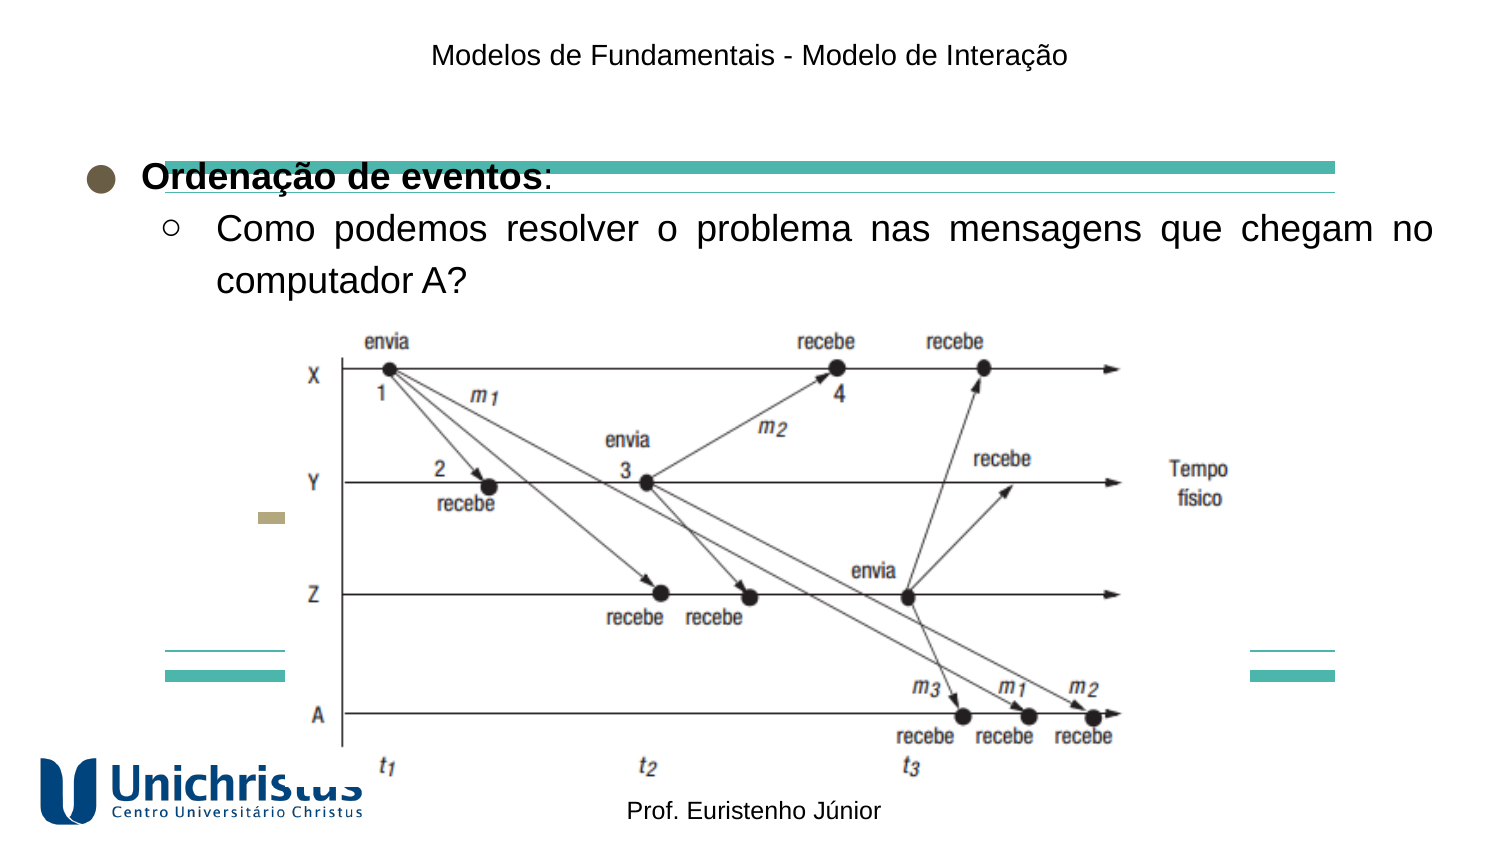

# Modelos de Fundamentais - Modelo de Interação
Ordenação de eventos:
Como podemos resolver o problema nas mensagens que chegam no computador A?